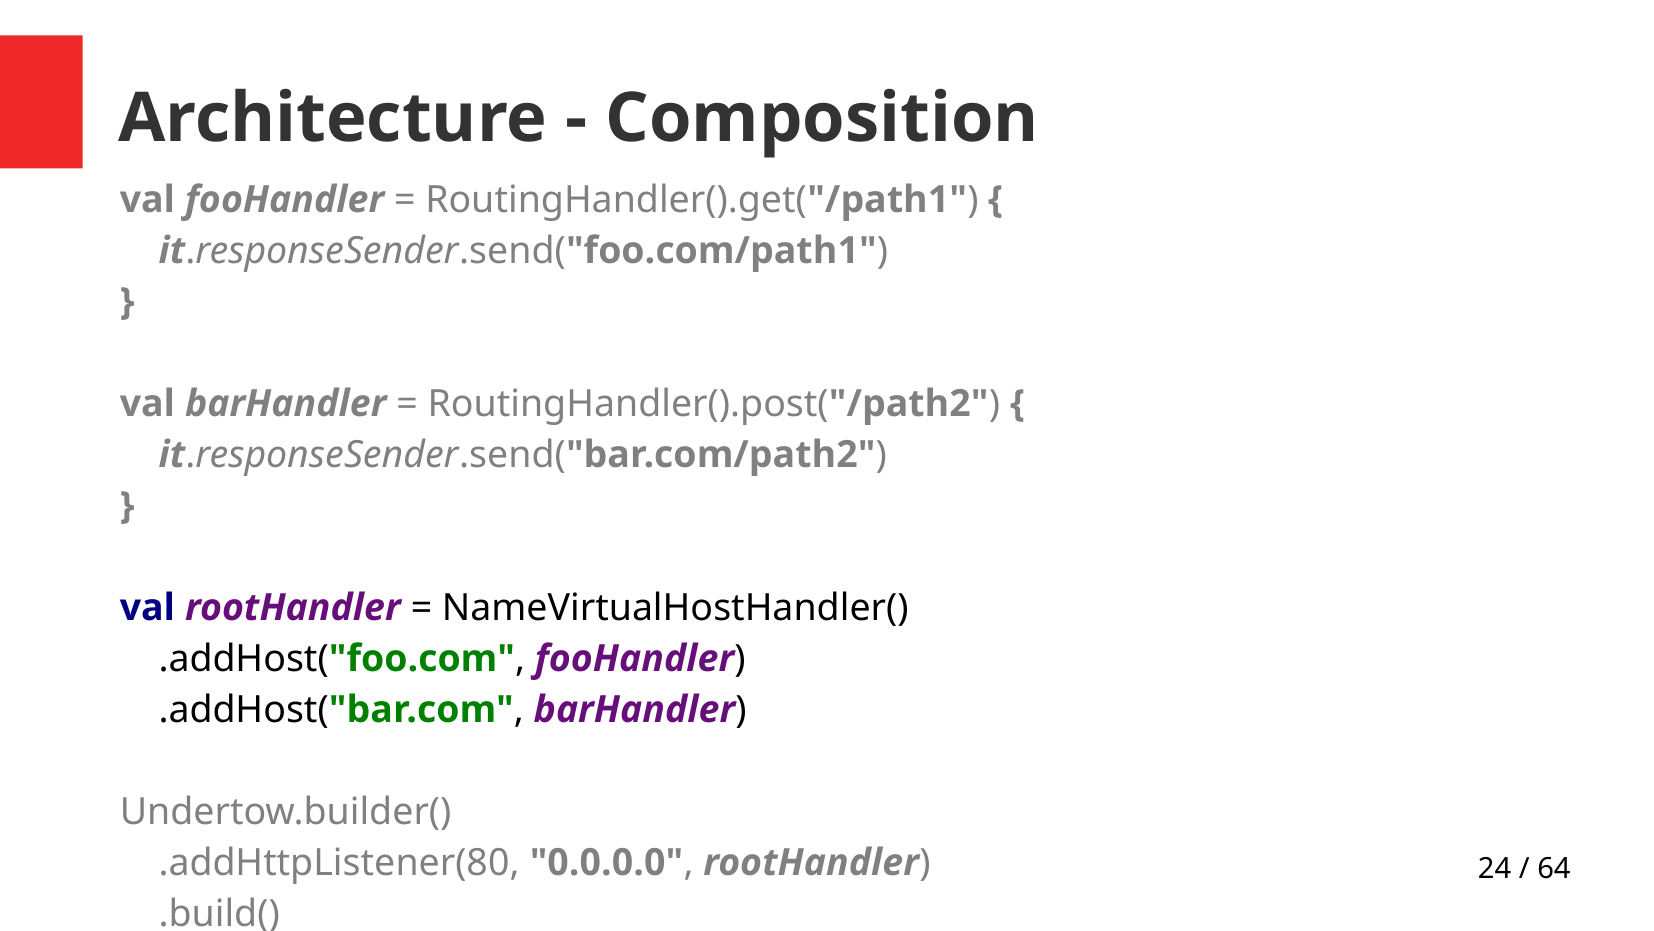

# Architecture - Composition
val fooHandler = RoutingHandler().get("/path1") {
 it.responseSender.send("foo.com/path1")
}
val barHandler = RoutingHandler().post("/path2") {
 it.responseSender.send("bar.com/path2")
}
val rootHandler = NameVirtualHostHandler()
 .addHost("foo.com", fooHandler)
 .addHost("bar.com", barHandler)
Undertow.builder()
 .addHttpListener(80, "0.0.0.0", rootHandler)
 .build()
 .start()
24